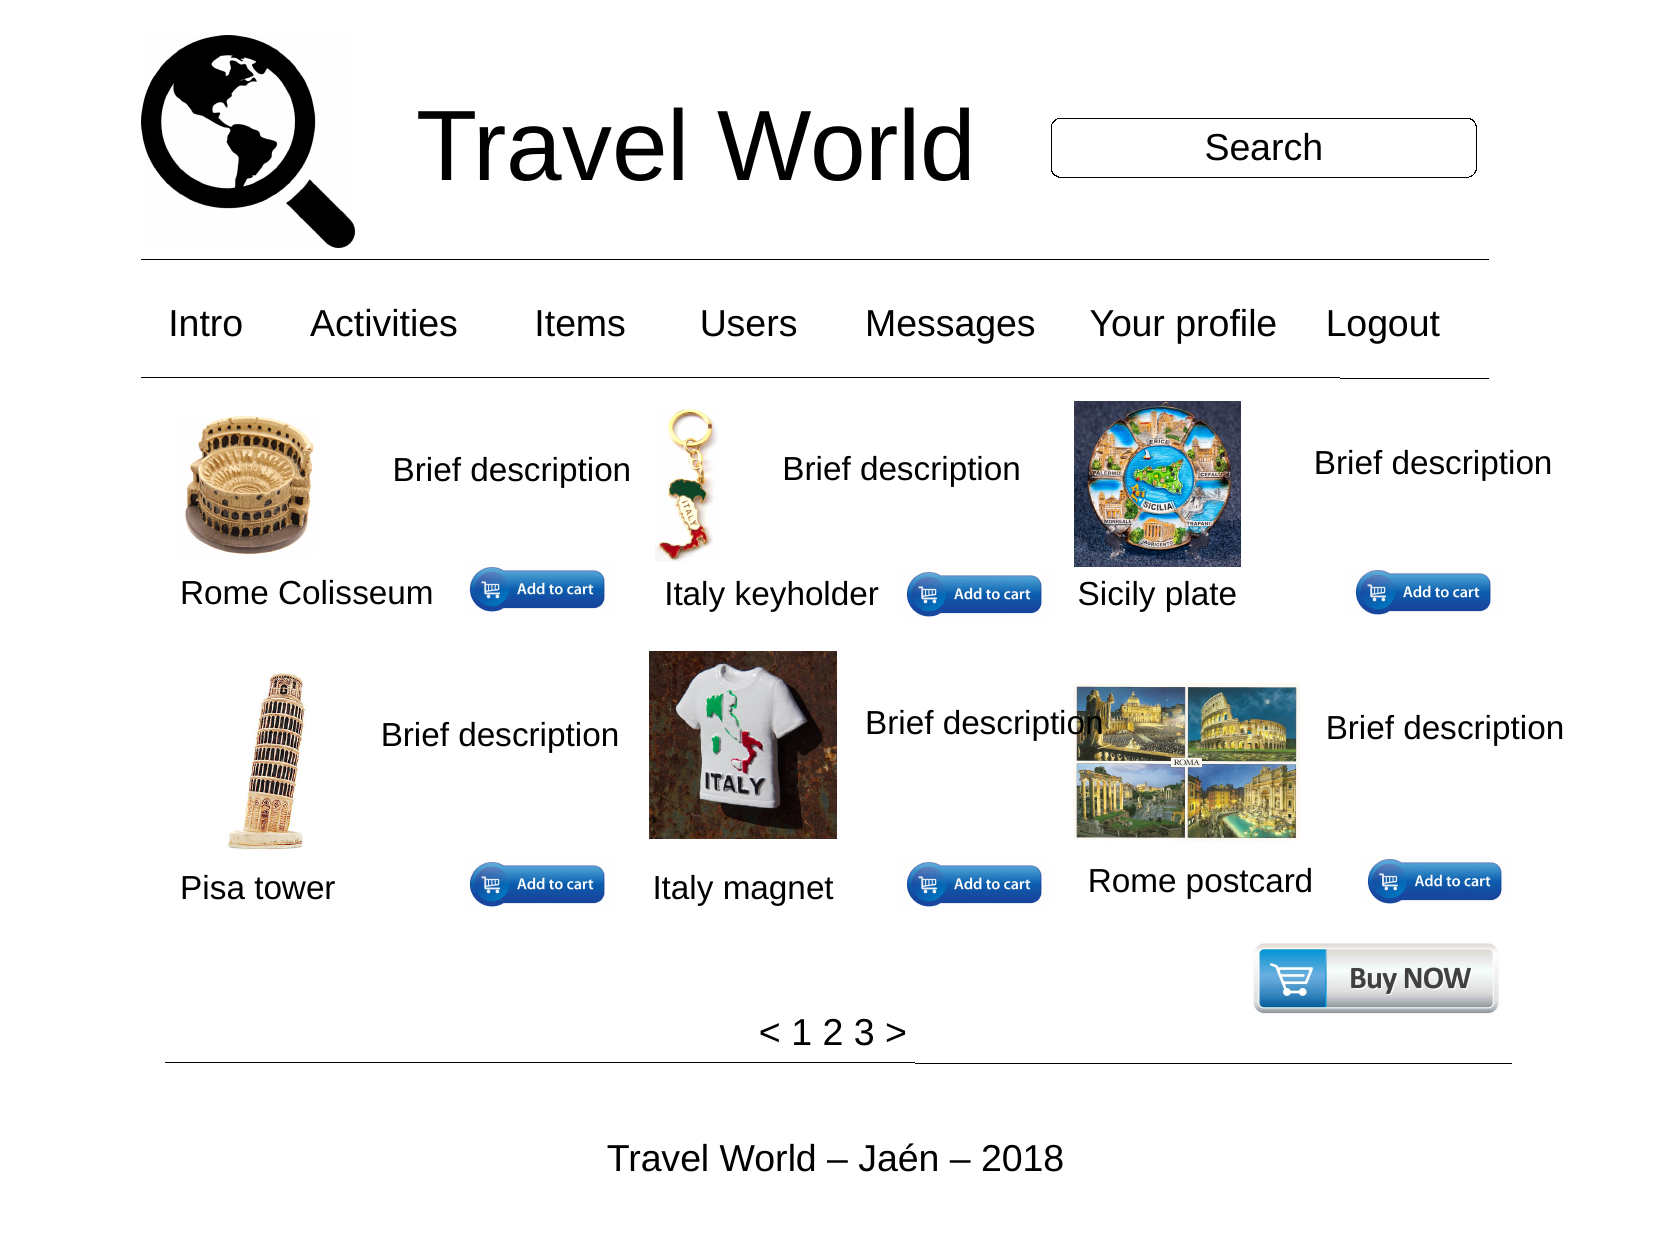

Travel World
Search
Intro
Activities
Items
Users
Messages
Your profile
Logout
Brief description
Brief description
Brief description
Rome Colisseum
Italy keyholder
Sicily plate
Brief description
Brief description
Brief description
Rome postcard
Pisa tower
Italy magnet
< 1 2 3 >
		Travel World – Jaén – 2018